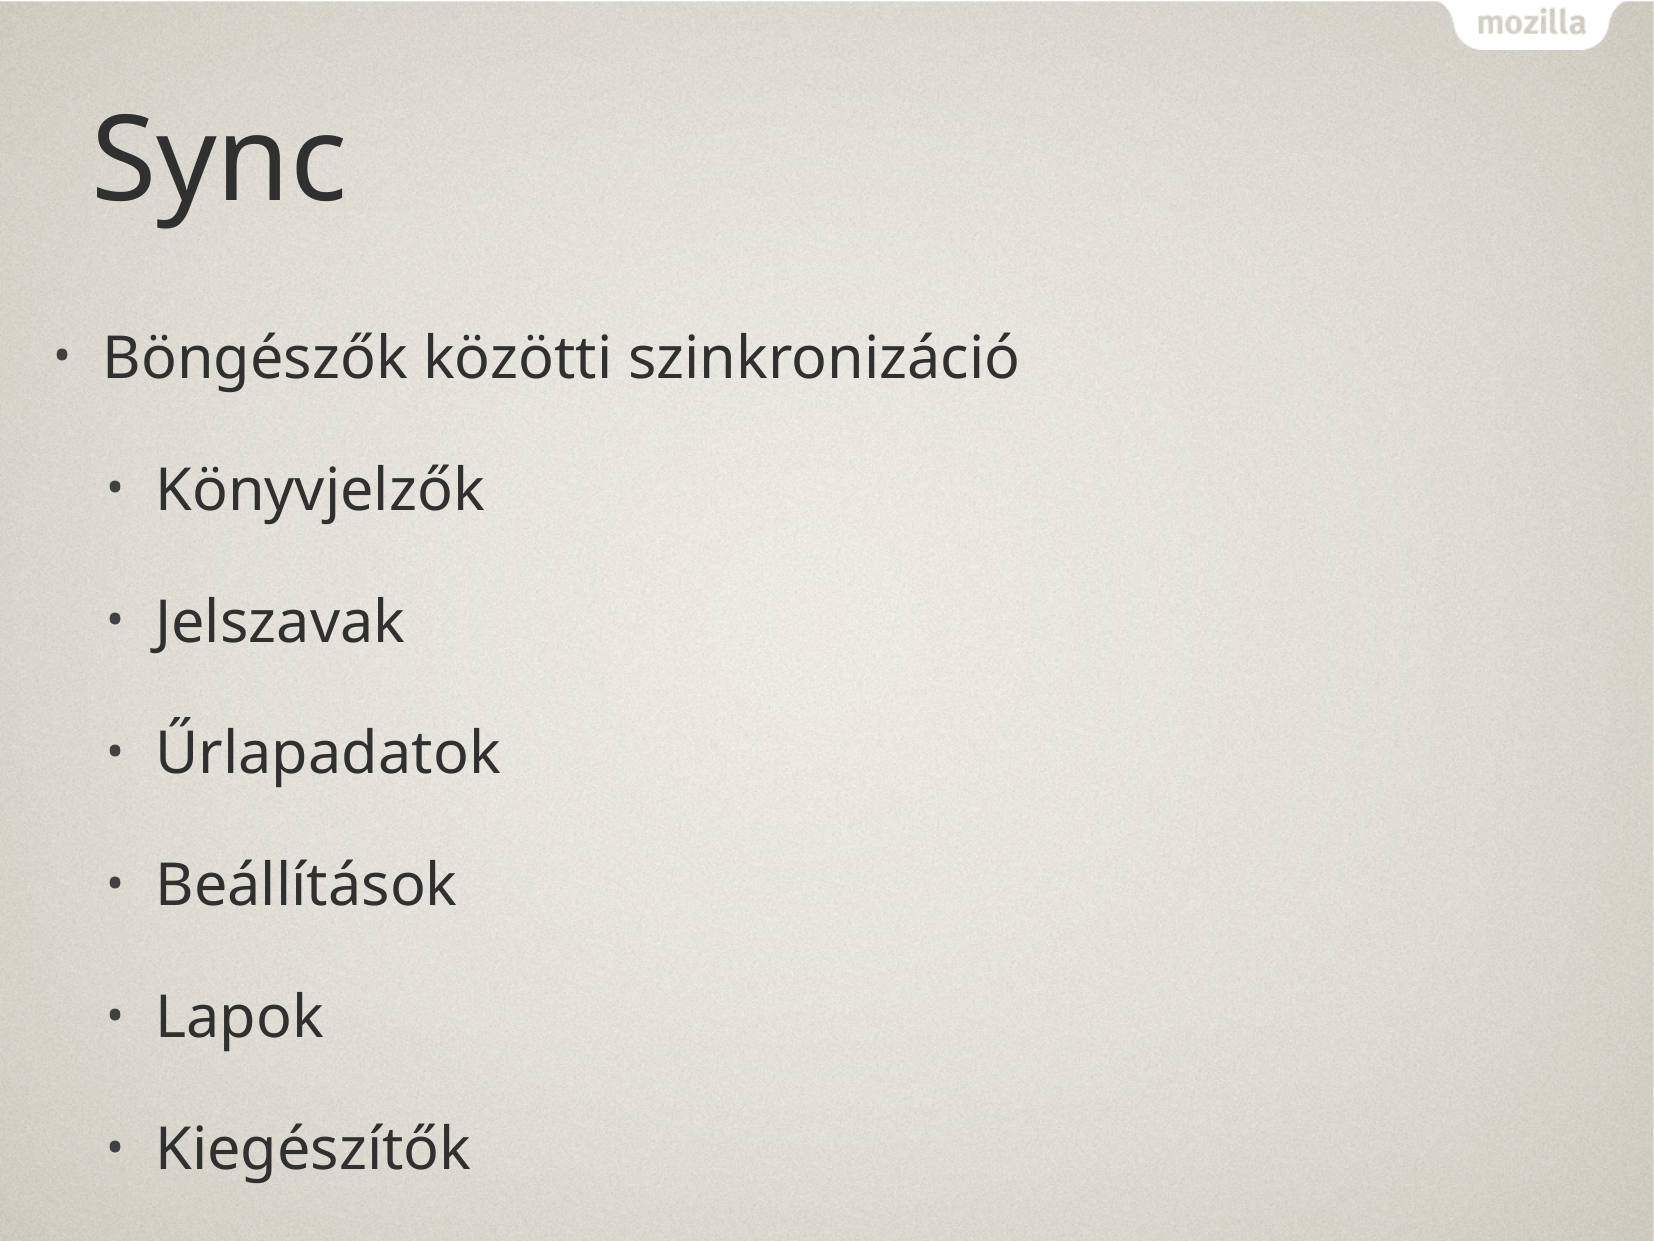

# Sync
Böngészők közötti szinkronizáció
Könyvjelzők
Jelszavak
Űrlapadatok
Beállítások
Lapok
Kiegészítők